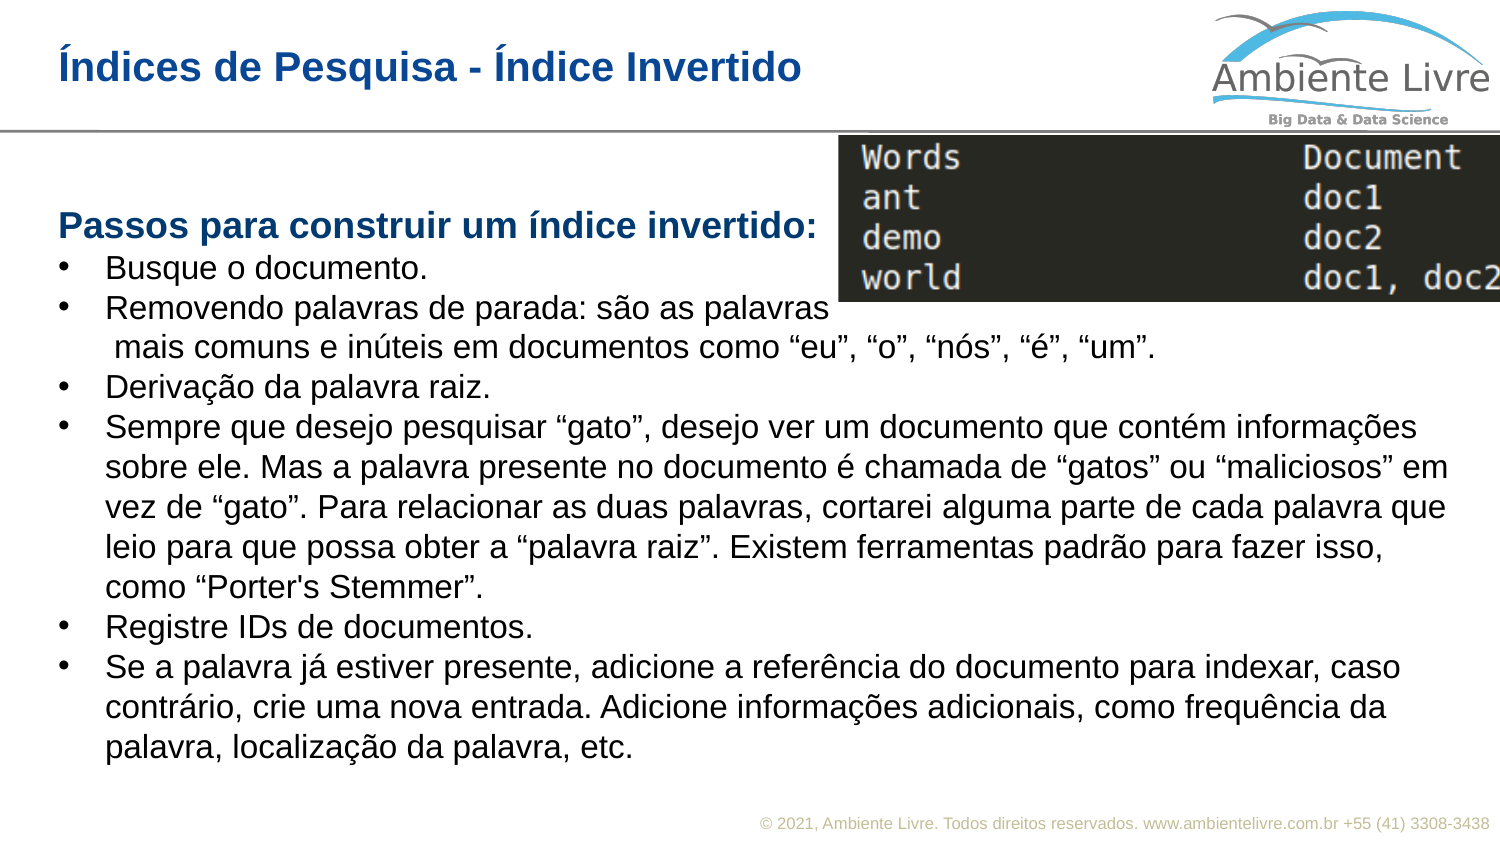

# Índices de Pesquisa - Índice Invertido
Passos para construir um índice invertido:
Busque o documento.
Removendo palavras de parada: são as palavras
 mais comuns e inúteis em documentos como “eu”, “o”, “nós”, “é”, “um”.
Derivação da palavra raiz.
Sempre que desejo pesquisar “gato”, desejo ver um documento que contém informações sobre ele. Mas a palavra presente no documento é chamada de “gatos” ou “maliciosos” em vez de “gato”. Para relacionar as duas palavras, cortarei alguma parte de cada palavra que leio para que possa obter a “palavra raiz”. Existem ferramentas padrão para fazer isso, como “Porter's Stemmer”.
Registre IDs de documentos.
Se a palavra já estiver presente, adicione a referência do documento para indexar, caso contrário, crie uma nova entrada. Adicione informações adicionais, como frequência da palavra, localização da palavra, etc.